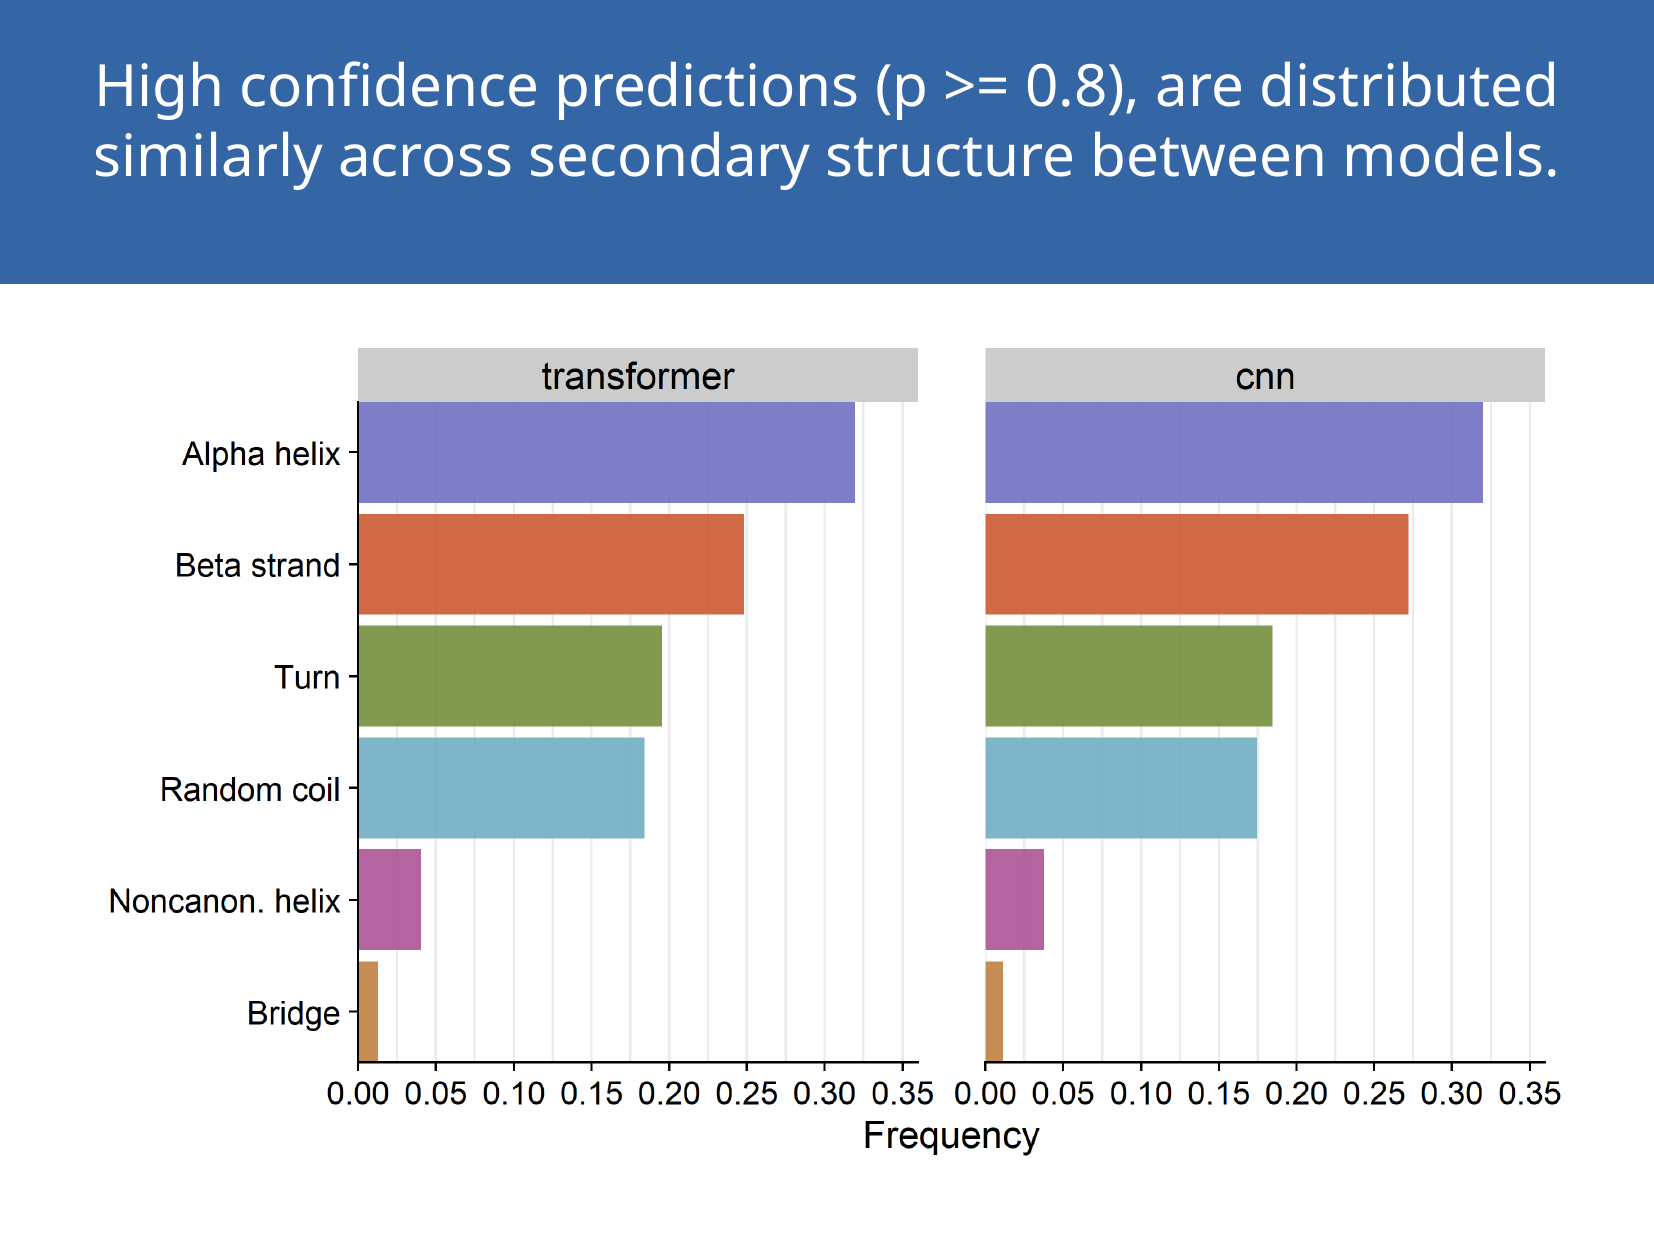

High confidence predictions (p >= 0.8), are distributed
similarly across secondary structure between models.